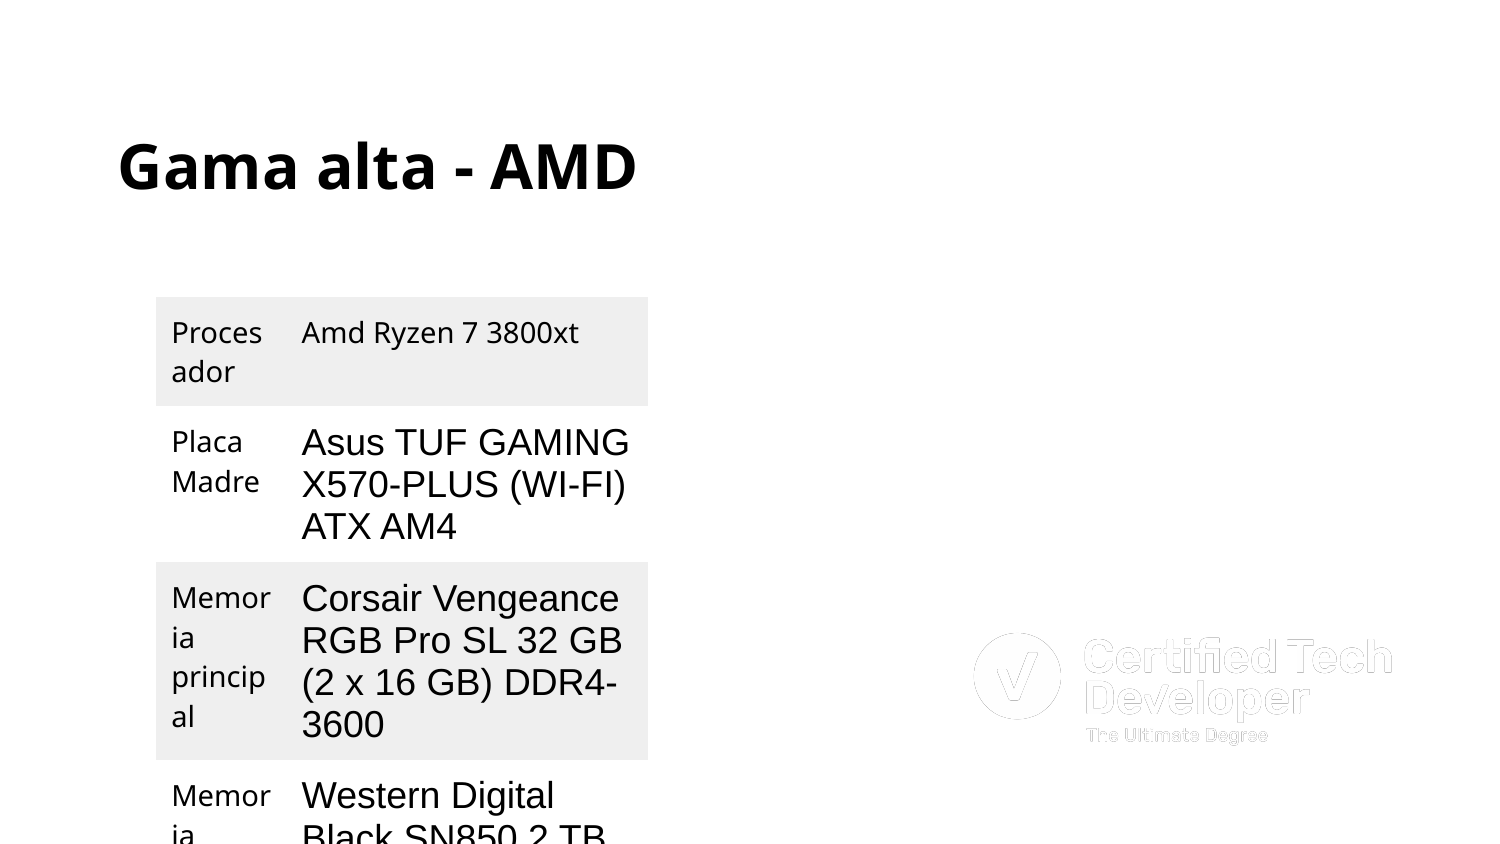

Gama alta - AMD
| Procesador | Amd Ryzen 7 3800xt |
| --- | --- |
| Placa Madre | Asus TUF GAMING X570-PLUS (WI-FI) ATX AM4 |
| Memoria principal | Corsair Vengeance RGB Pro SL 32 GB (2 x 16 GB) DDR4-3600 |
| Memoria secundaria | Western Digital Black SN850 2 TB M.2-2280 |
| GPU | MSI GeForce RTX 3060 12 GB |